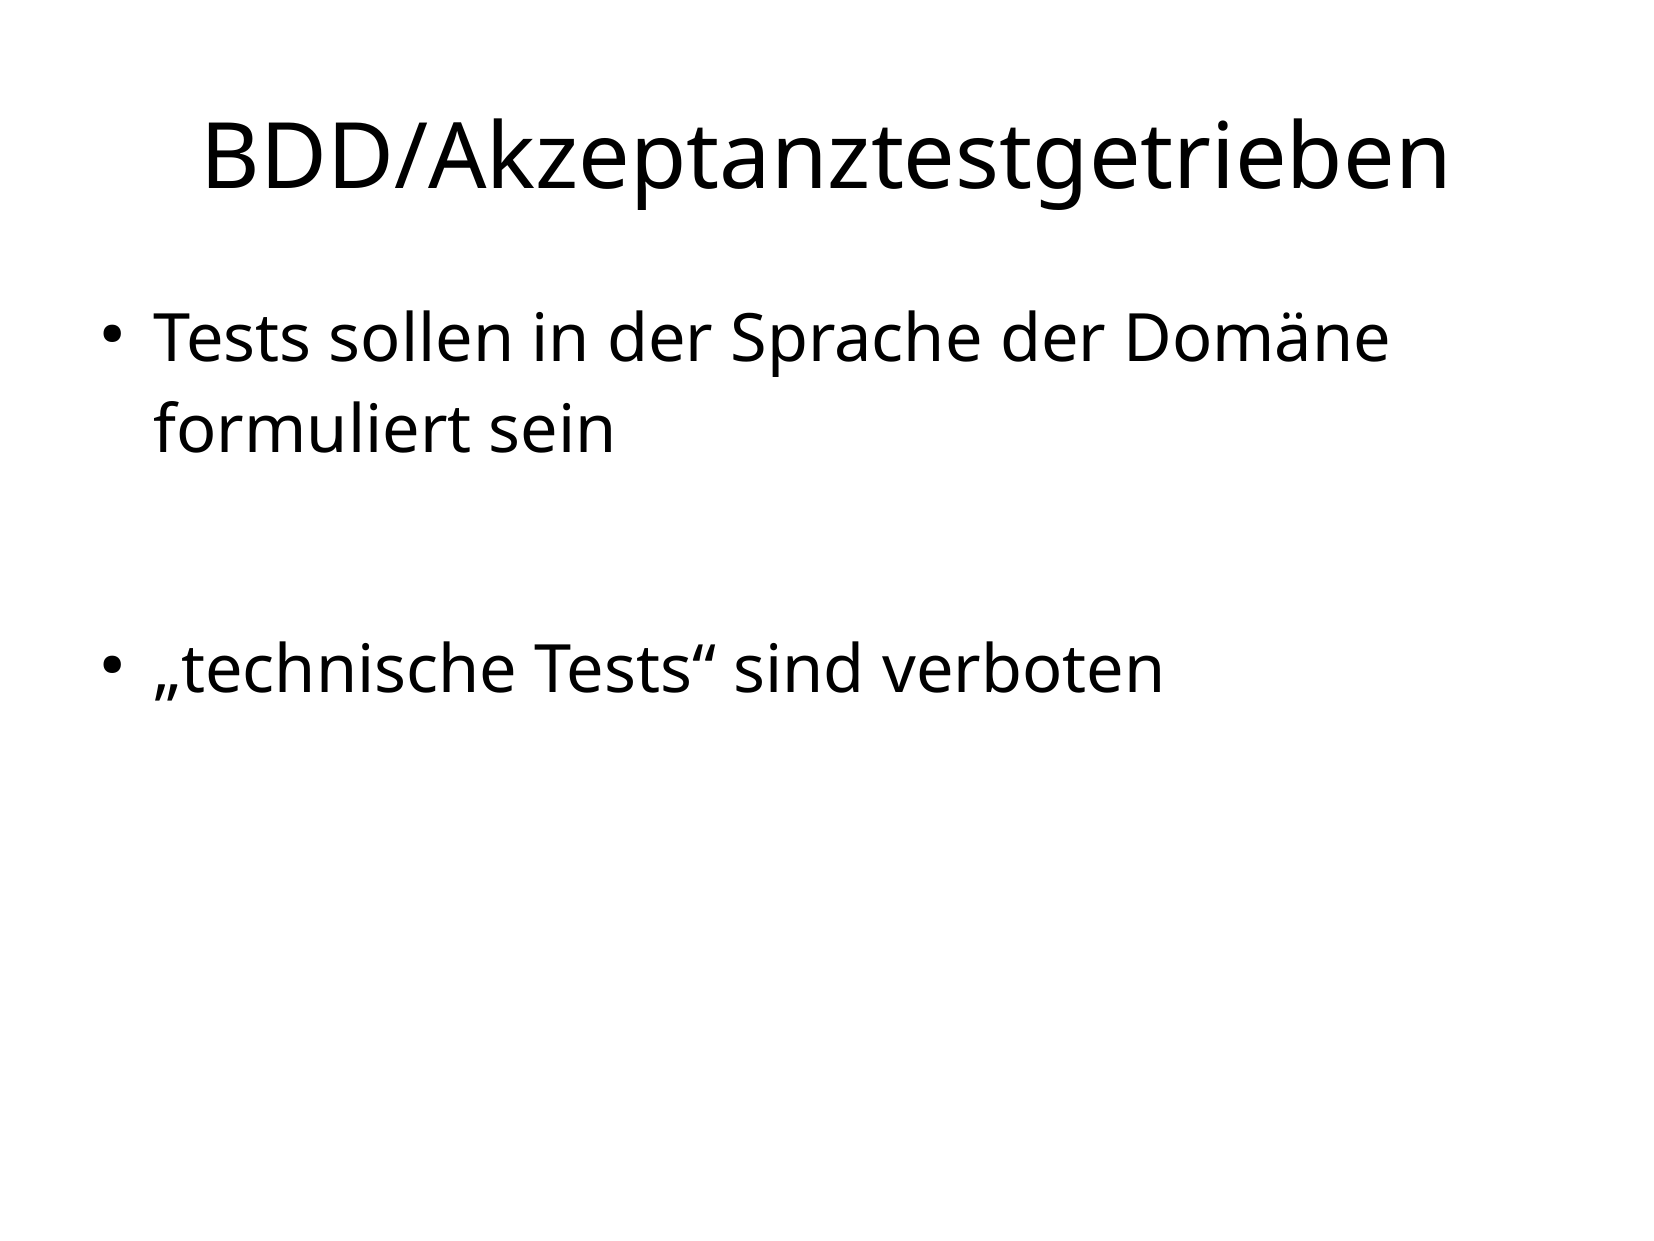

# BDD/Akzeptanztestgetrieben
Tests sollen in der Sprache der Domäne formuliert sein
„technische Tests“ sind verboten